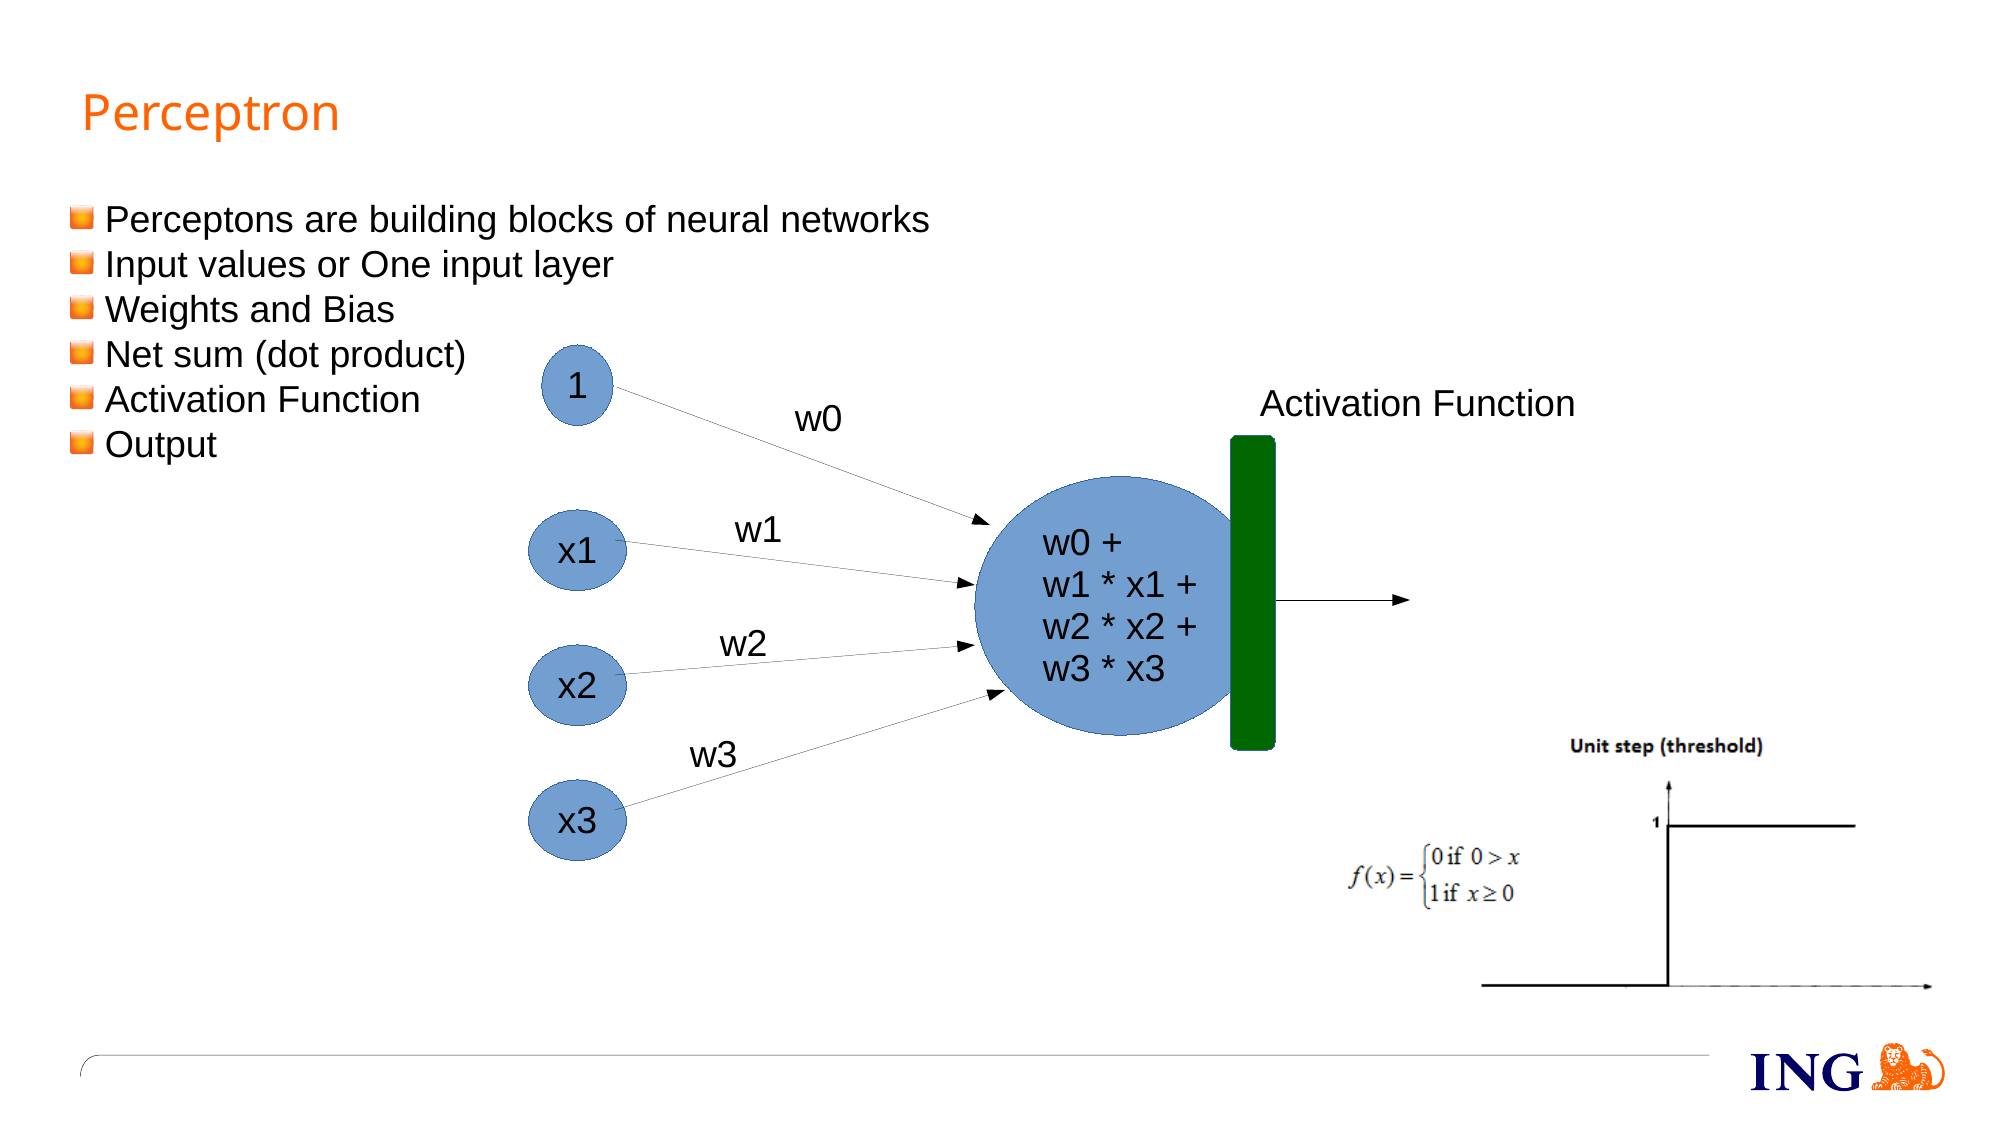

Perceptron
 Perceptons are building blocks of neural networks
 Input values or One input layer
 Weights and Bias
 Net sum (dot product)
 Activation Function
 Output
1
Activation Function
w0
 w0 +
 w1 * x1 +
 w2 * x2 +
 w3 * x3
w1
x1
w2
x2
w3
x3